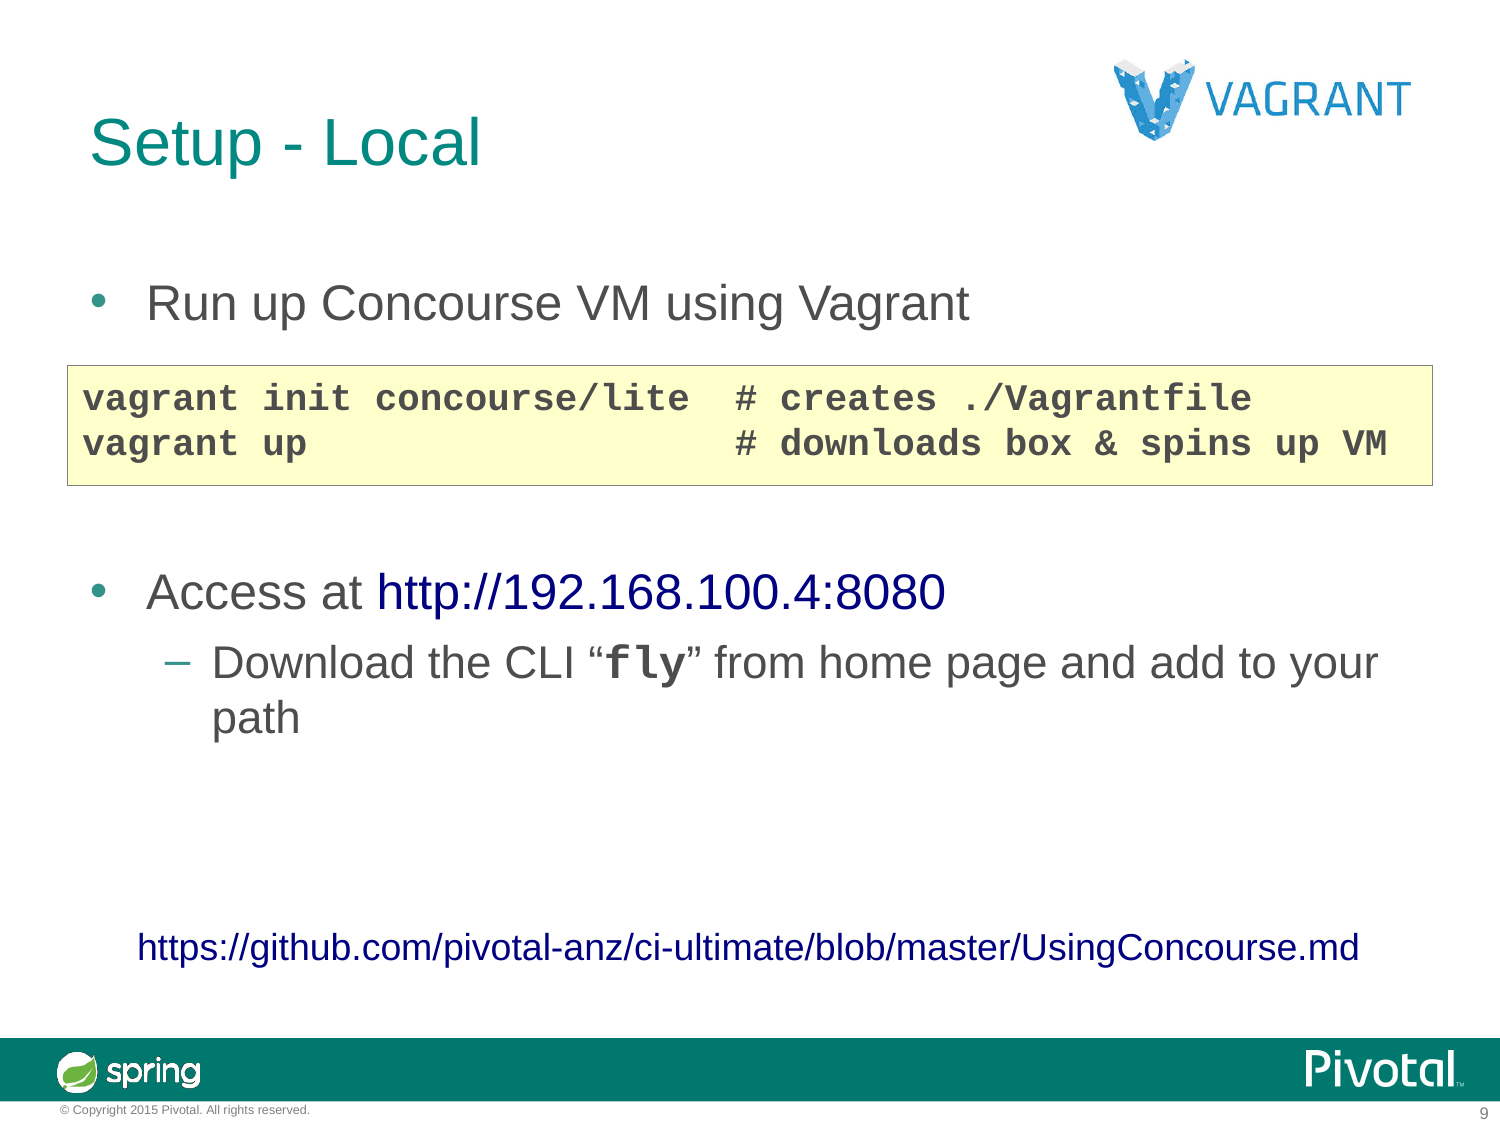

# Setup - Local
Run up Concourse VM using Vagrant
Access at http://192.168.100.4:8080
Download the CLI “fly” from home page and add to your path
vagrant init concourse/lite # creates ./Vagrantfile
vagrant up # downloads box & spins up VM
https://github.com/pivotal-anz/ci-ultimate/blob/master/UsingConcourse.md